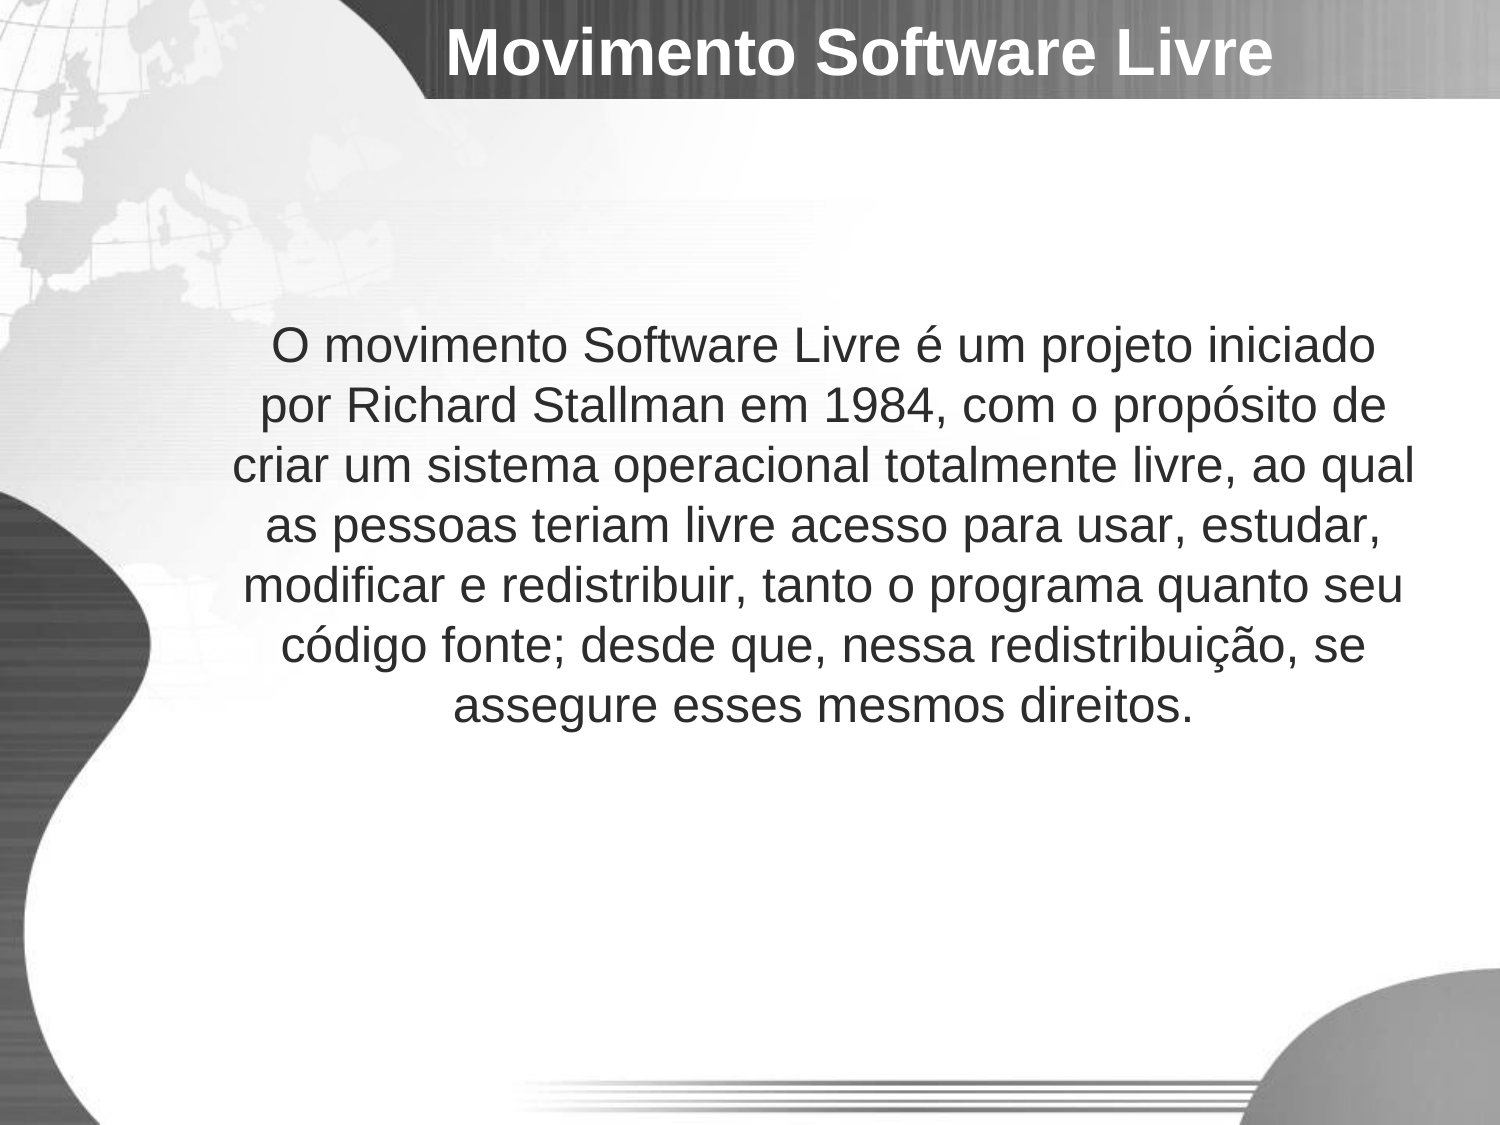

# Movimento Software Livre
O movimento Software Livre é um projeto iniciado por Richard Stallman em 1984, com o propósito de criar um sistema operacional totalmente livre, ao qual as pessoas teriam livre acesso para usar, estudar, modificar e redistribuir, tanto o programa quanto seu código fonte; desde que, nessa redistribuição, se assegure esses mesmos direitos.